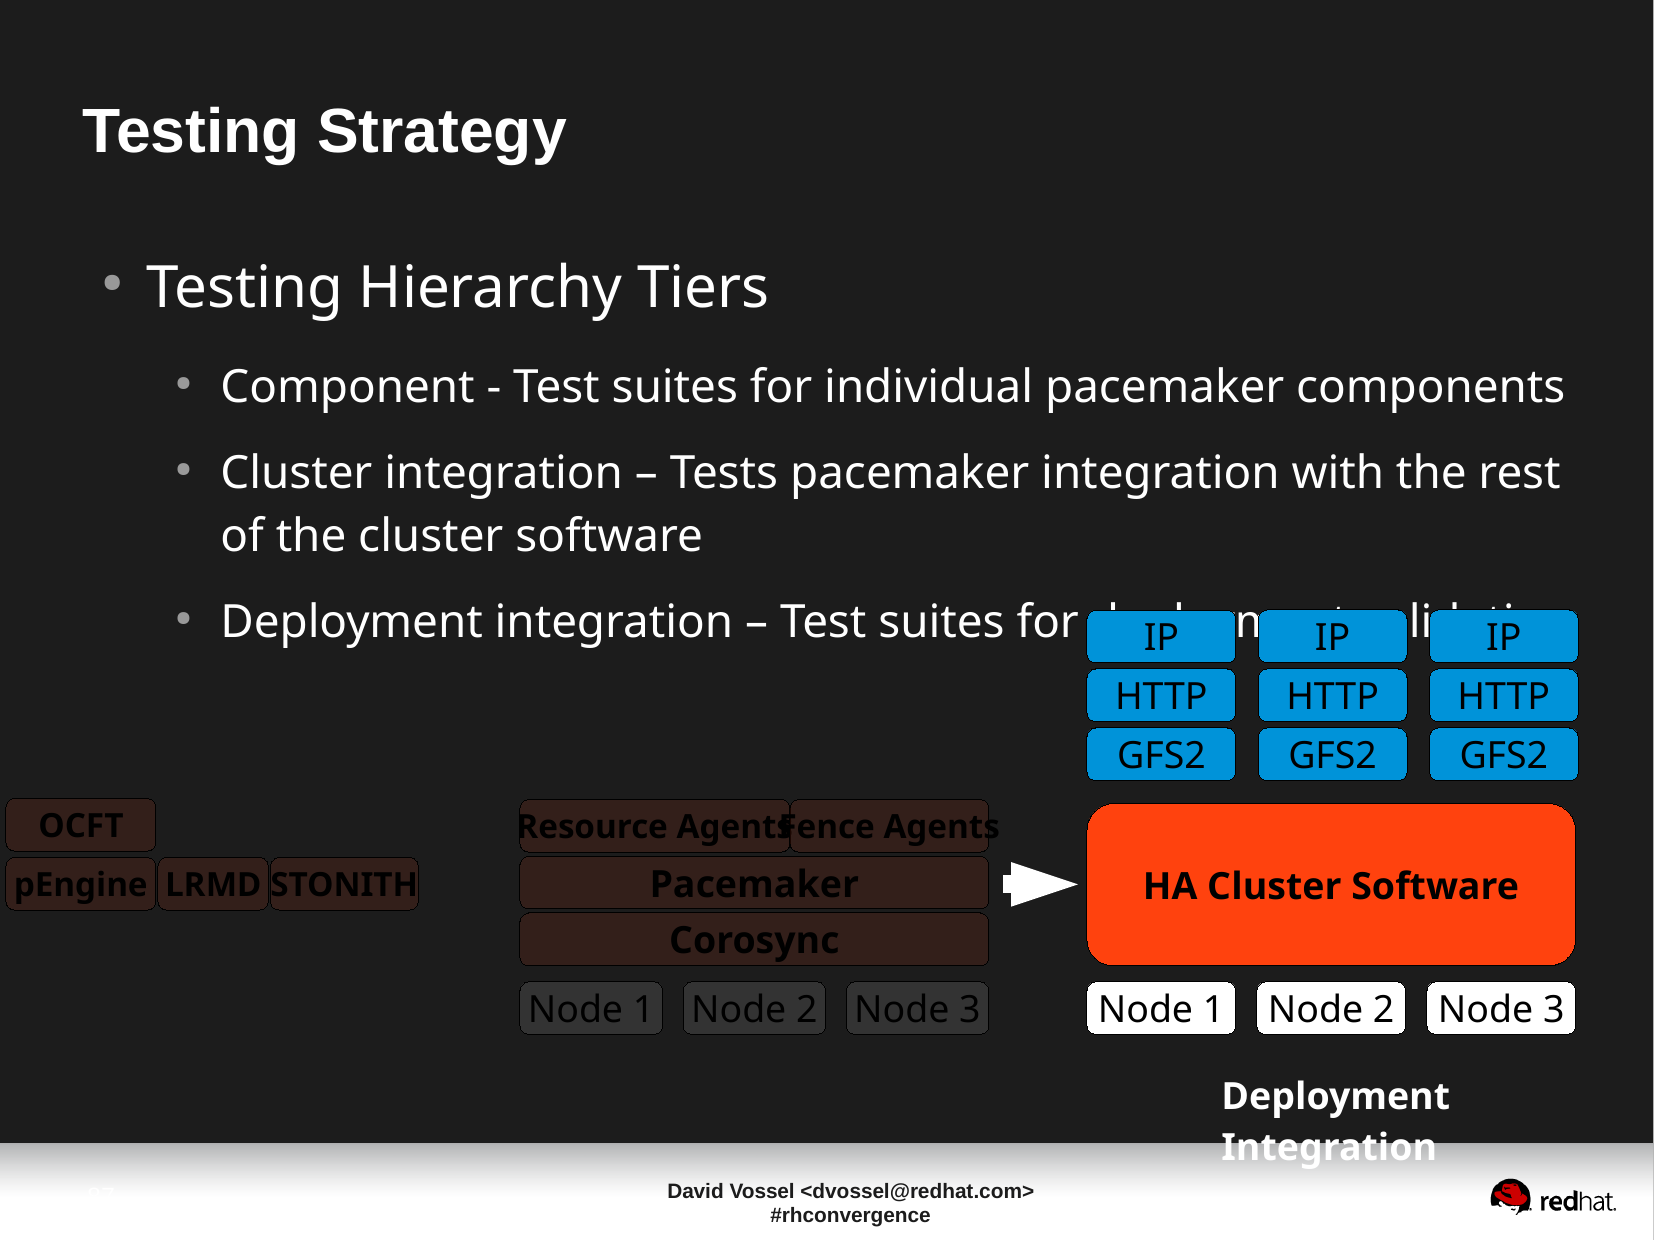

# Testing Strategy
Testing Hierarchy Tiers
Component - Test suites for individual pacemaker components
Cluster integration – Tests pacemaker integration with the rest of the cluster software
Deployment integration – Test suites for deployment validation
IP
IP
IP
HTTP
HTTP
HTTP
GFS2
GFS2
GFS2
OCFT
Resource Agents
Fence Agents
HA Cluster Software
Pacemaker
pEngine
LRMD
STONITH
Corosync
Node 1
Node 2
Node 3
Node 1
Node 2
Node 3
Deployment Integration